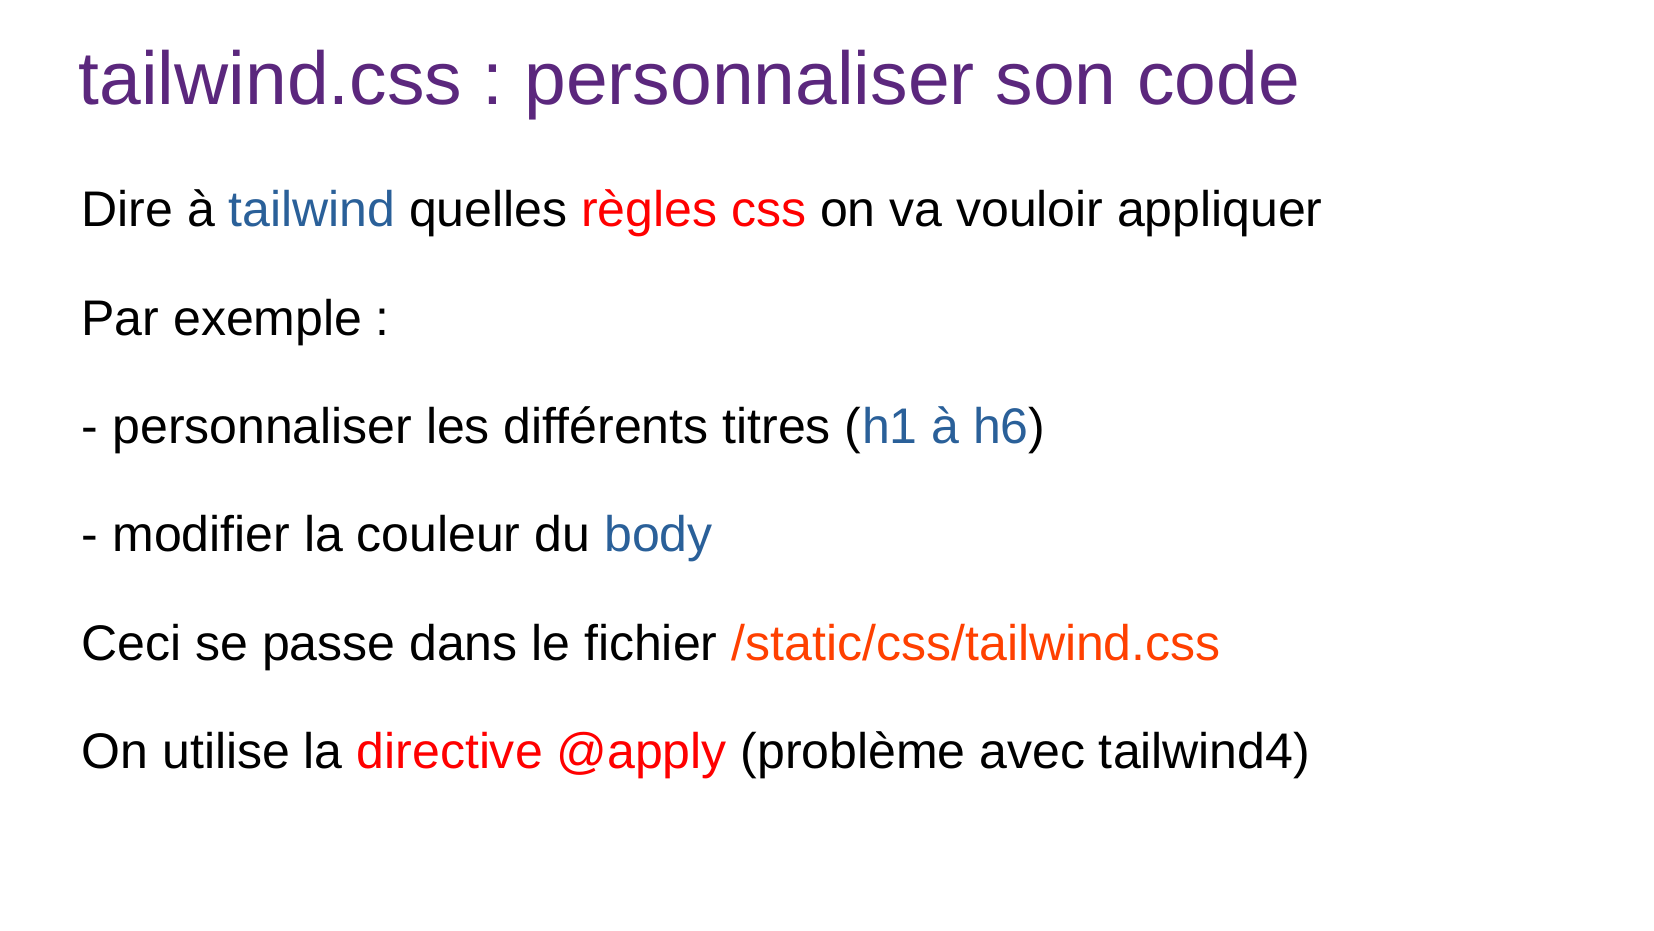

# tailwind.css : personnaliser son code
Dire à tailwind quelles règles css on va vouloir appliquer
Par exemple :
- personnaliser les différents titres (h1 à h6)
- modifier la couleur du body
Ceci se passe dans le fichier /static/css/tailwind.css
On utilise la directive @apply (problème avec tailwind4)